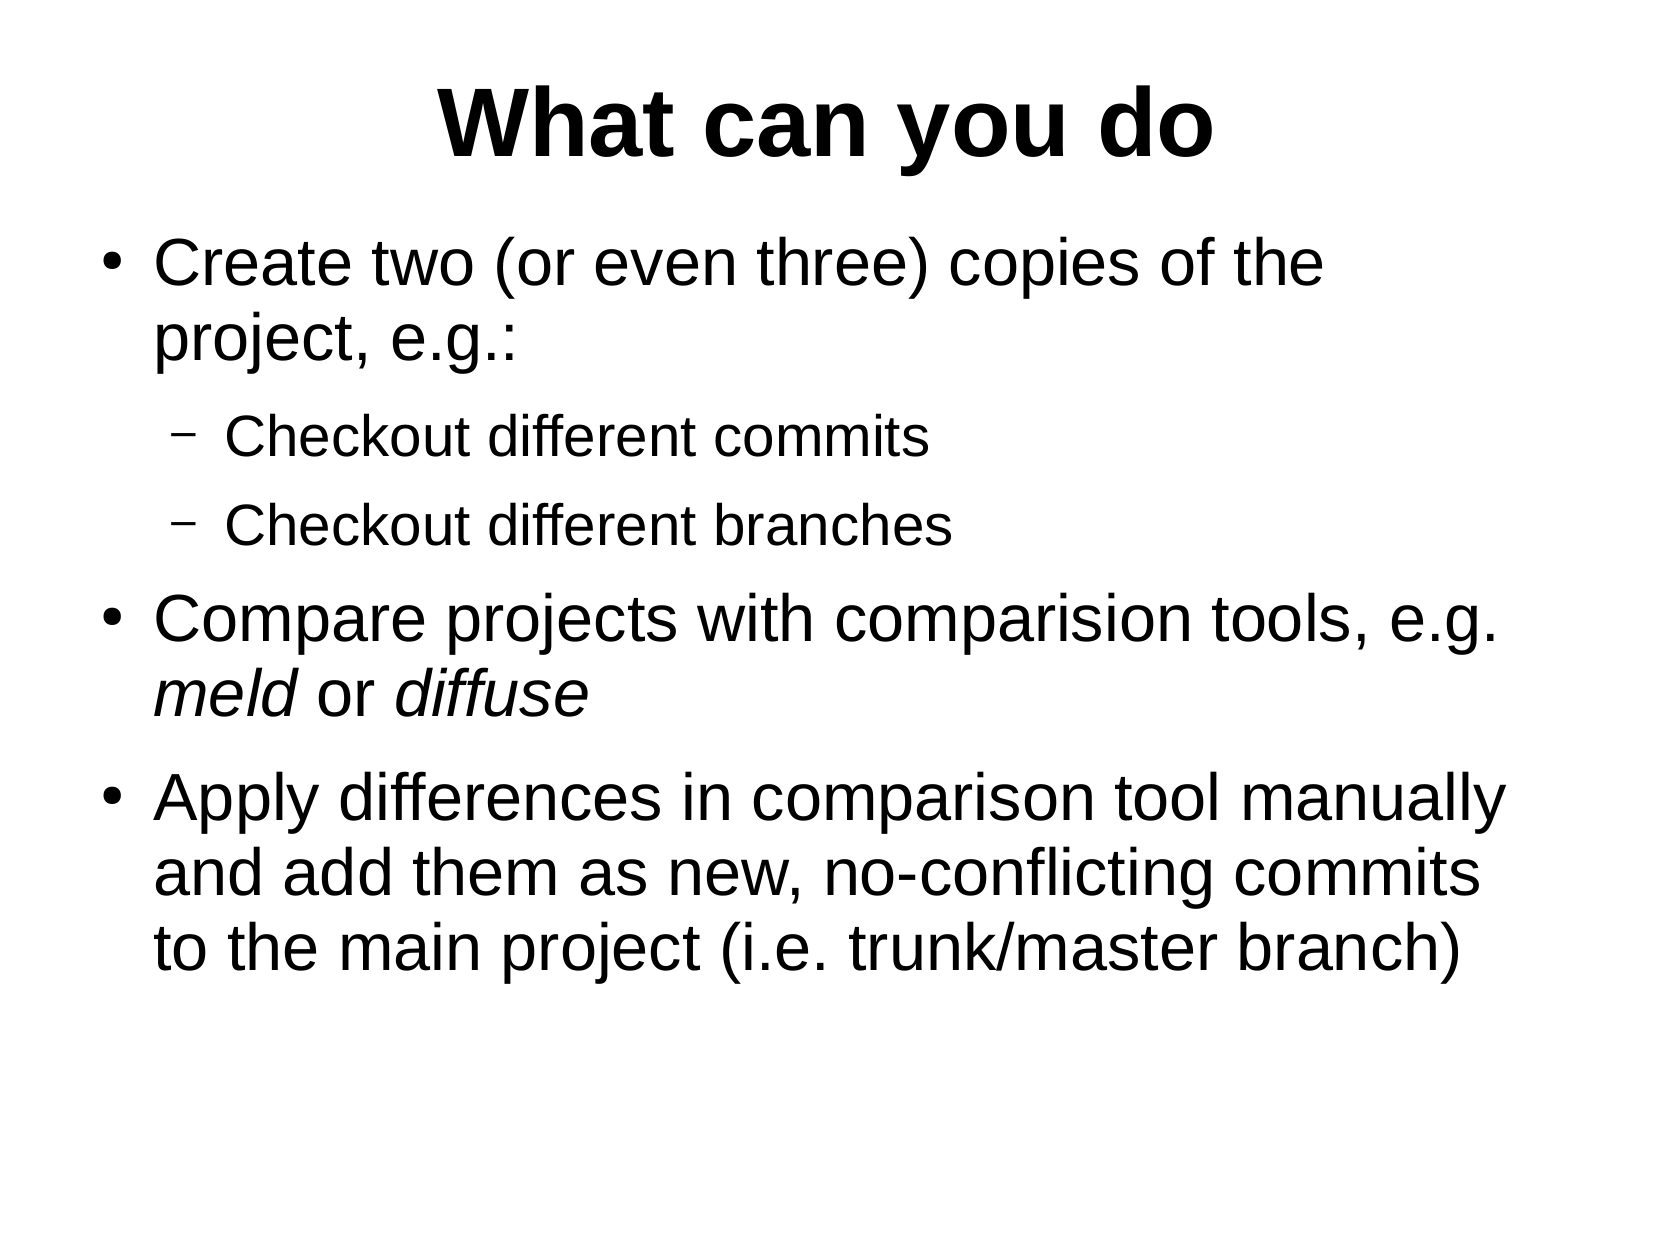

# What can you do
Create two (or even three) copies of the project, e.g.:
Checkout different commits
Checkout different branches
Compare projects with comparision tools, e.g. meld or diffuse
Apply differences in comparison tool manually and add them as new, no-conflicting commits to the main project (i.e. trunk/master branch)